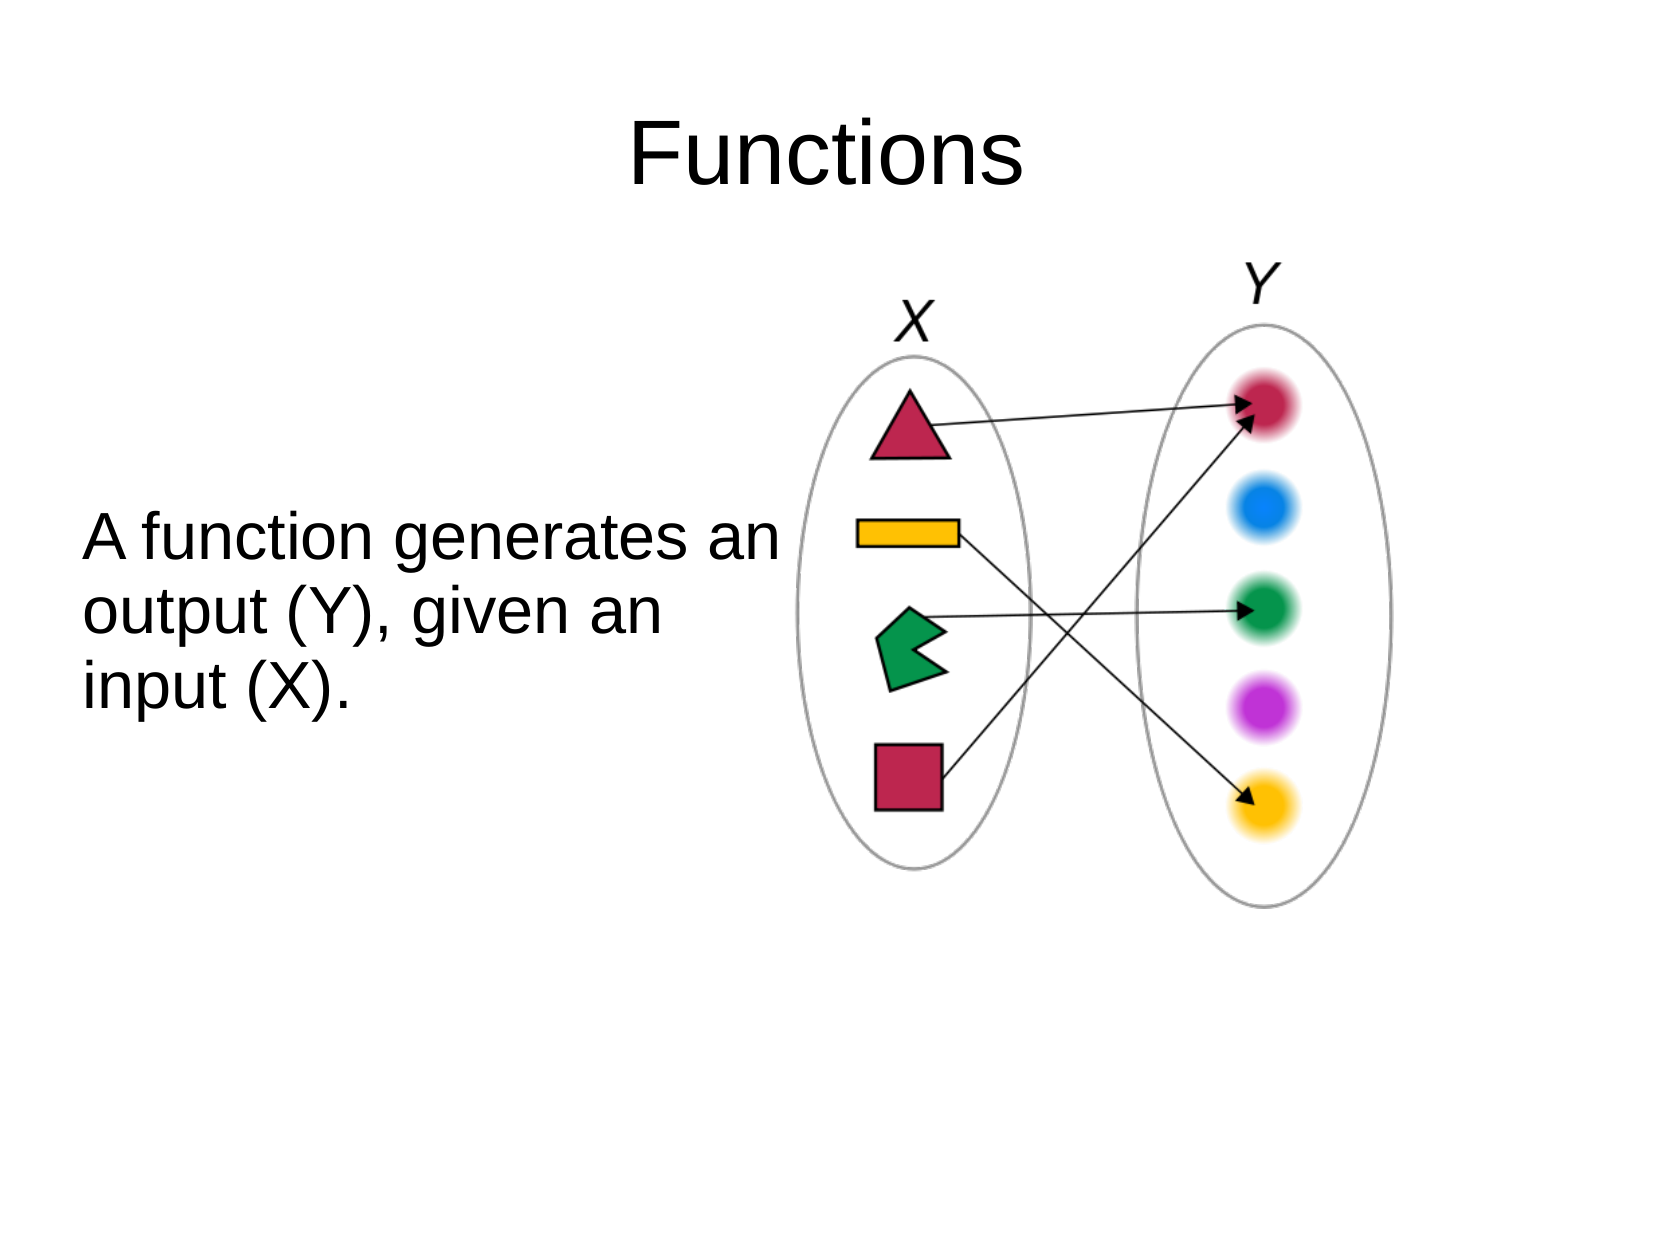

# Functions
A function generates an output (Y), given an input (X).